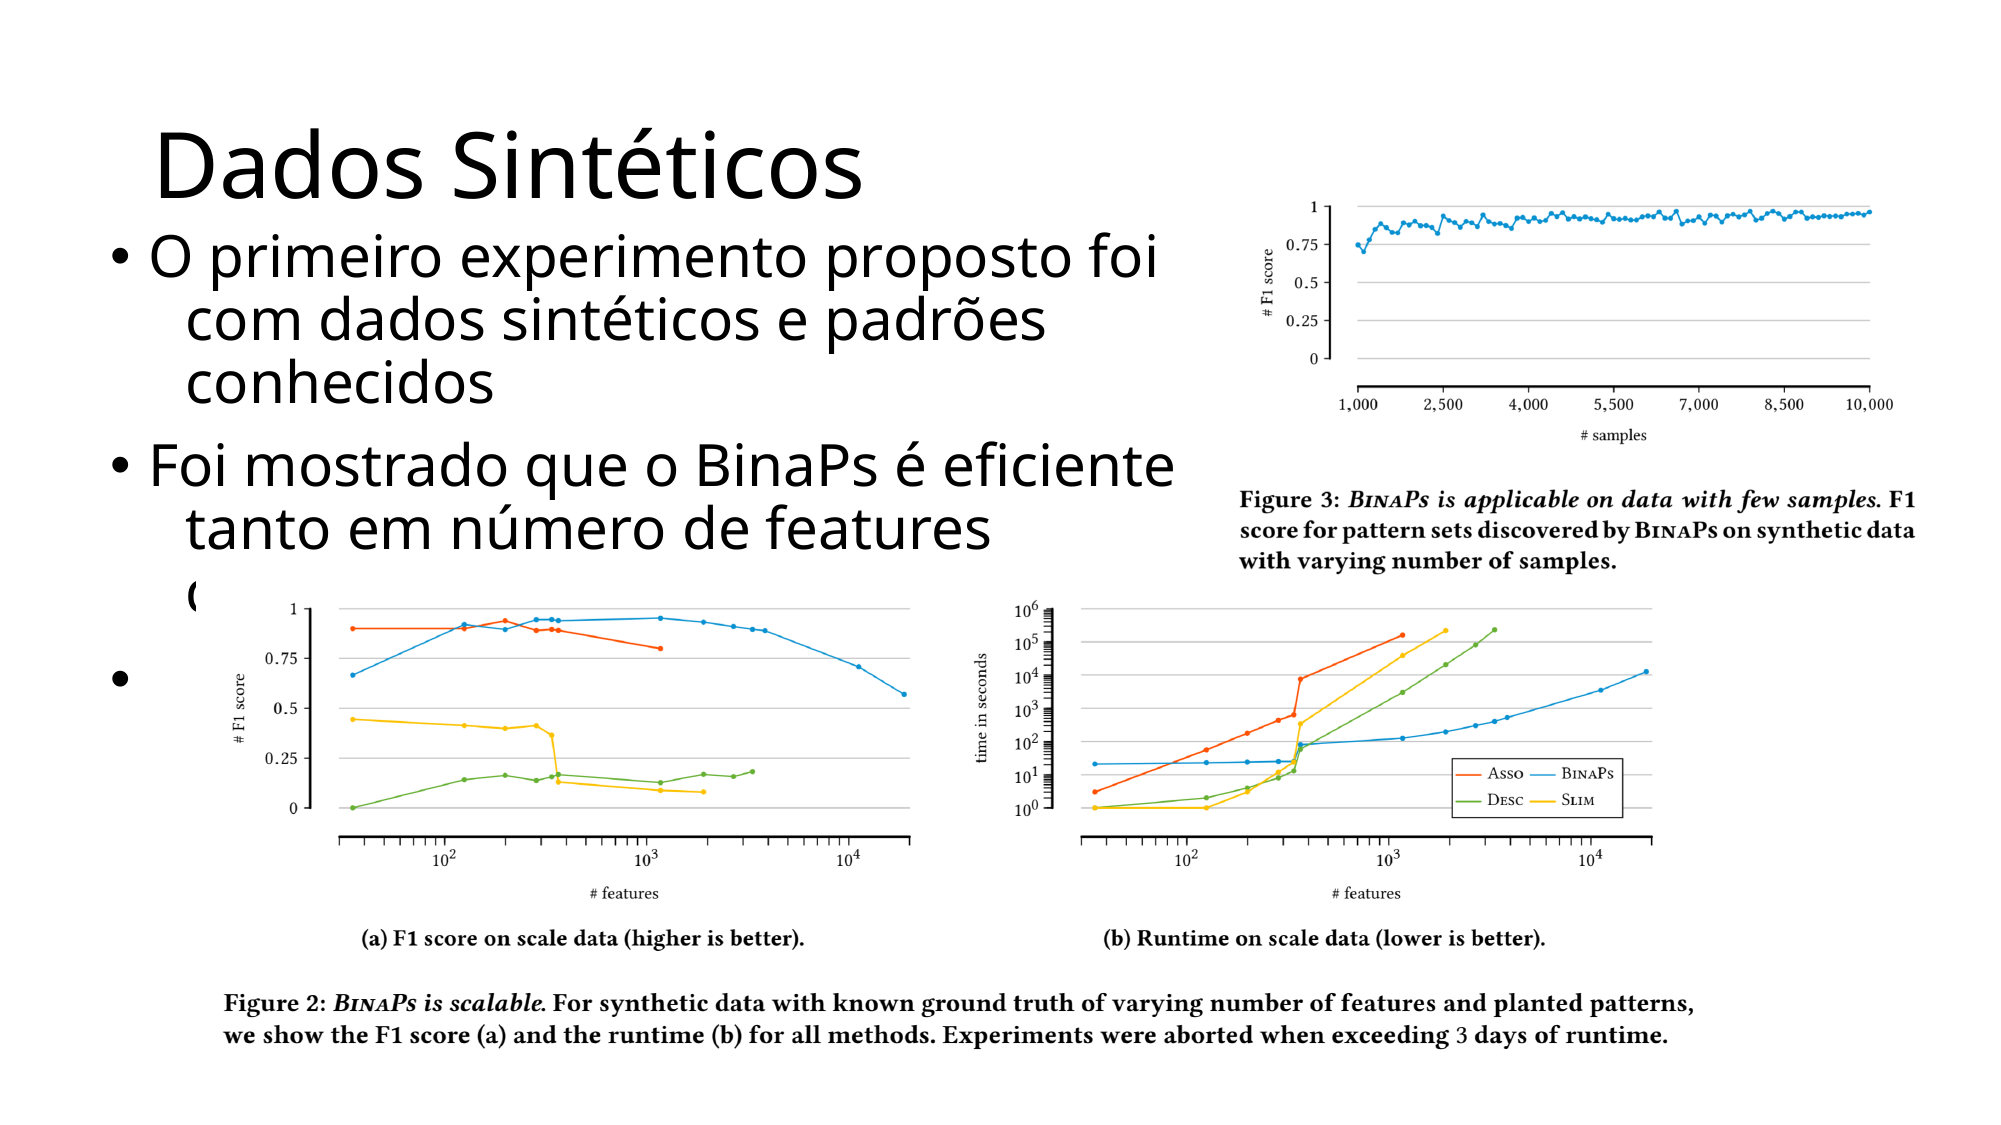

# Dados Sintéticos
O primeiro experimento proposto foi com dados sintéticos e padrões conhecidos
Foi mostrado que o BinaPs é eficiente tanto em número de features quanto amostras